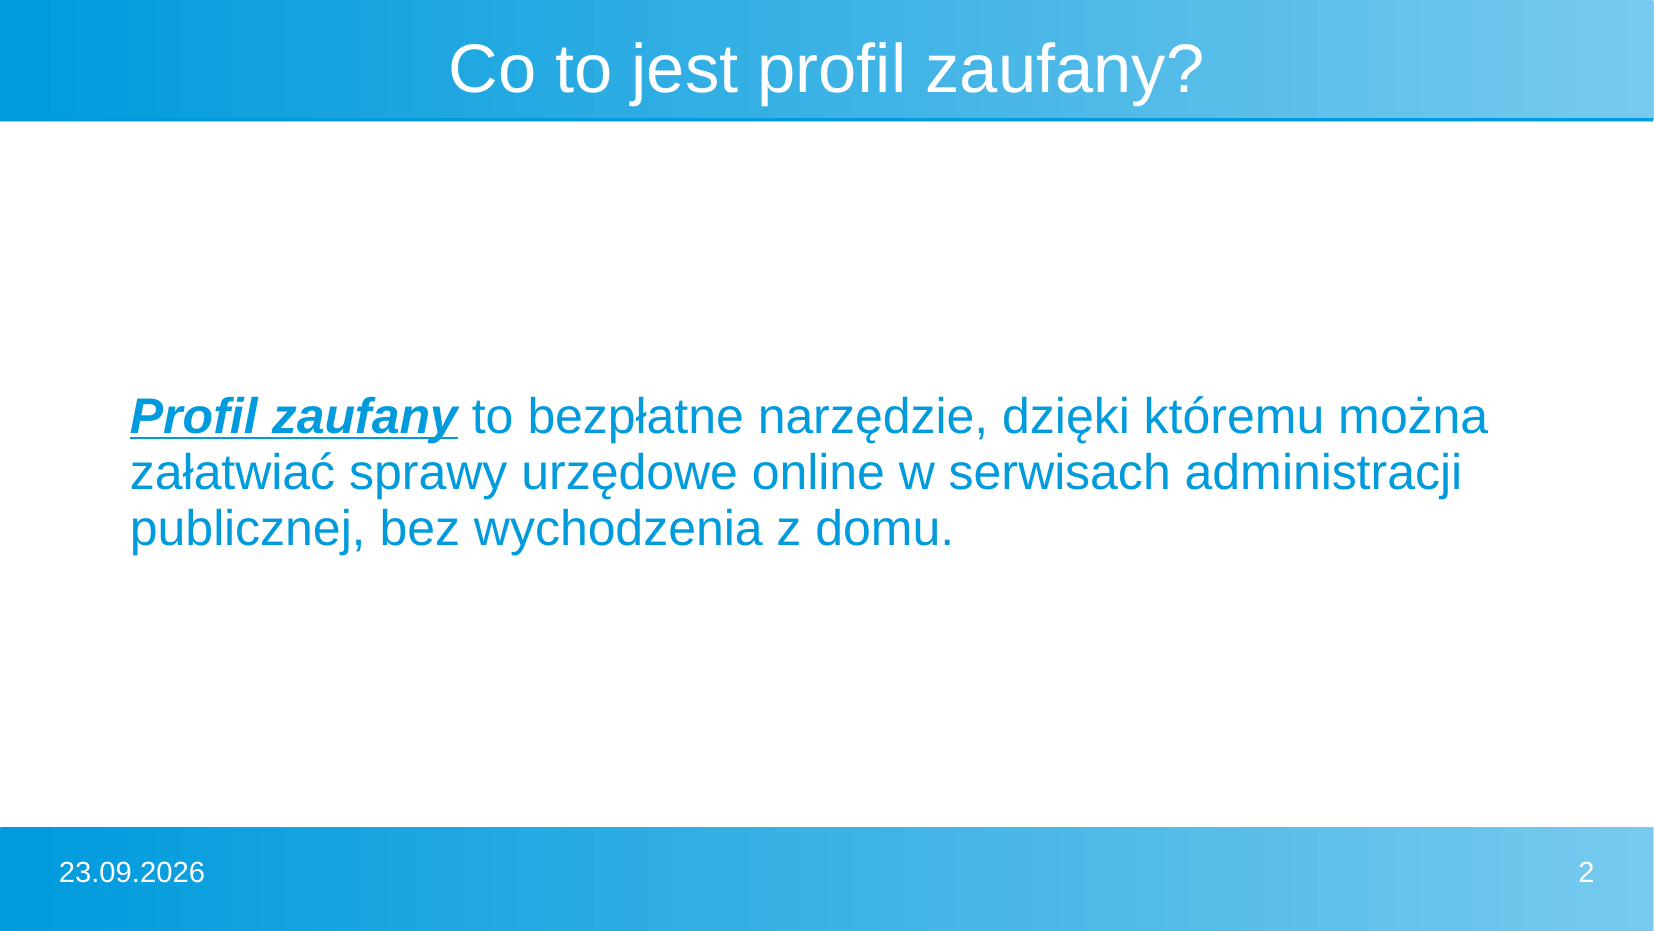

# Co to jest profil zaufany?
Profil zaufany to bezpłatne narzędzie, dzięki któremu można załatwiać sprawy urzędowe online w serwisach administracji publicznej, bez wychodzenia z domu.
2